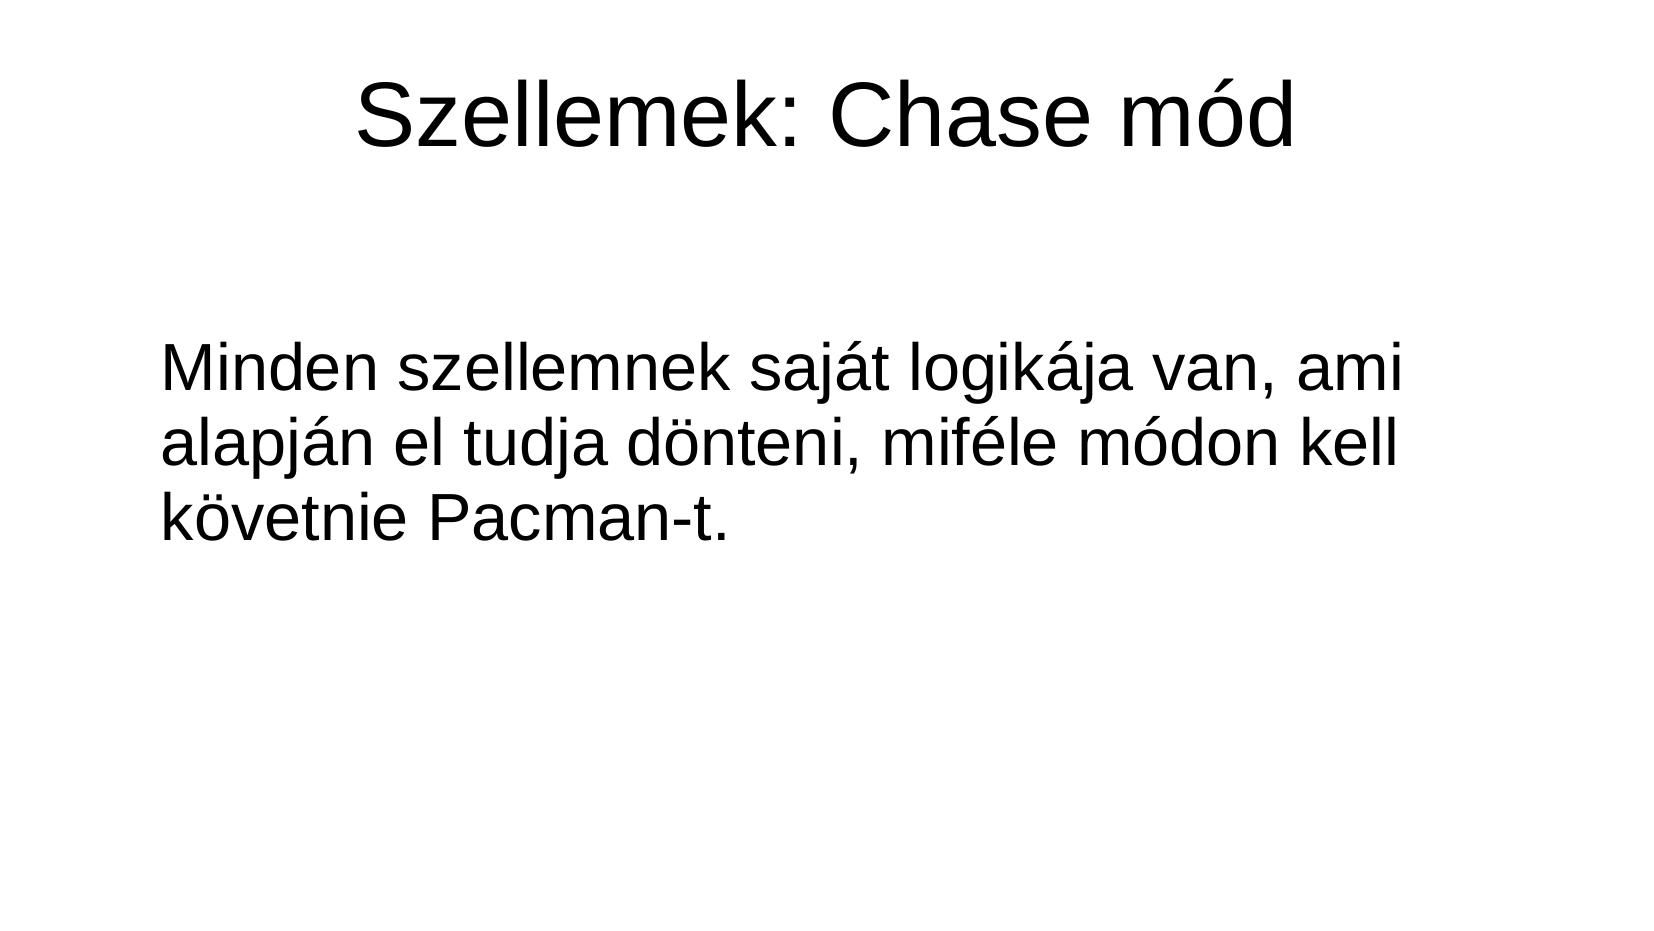

# Szellemek: Chase mód
Minden szellemnek saját logikája van, ami alapján el tudja dönteni, miféle módon kell követnie Pacman-t.